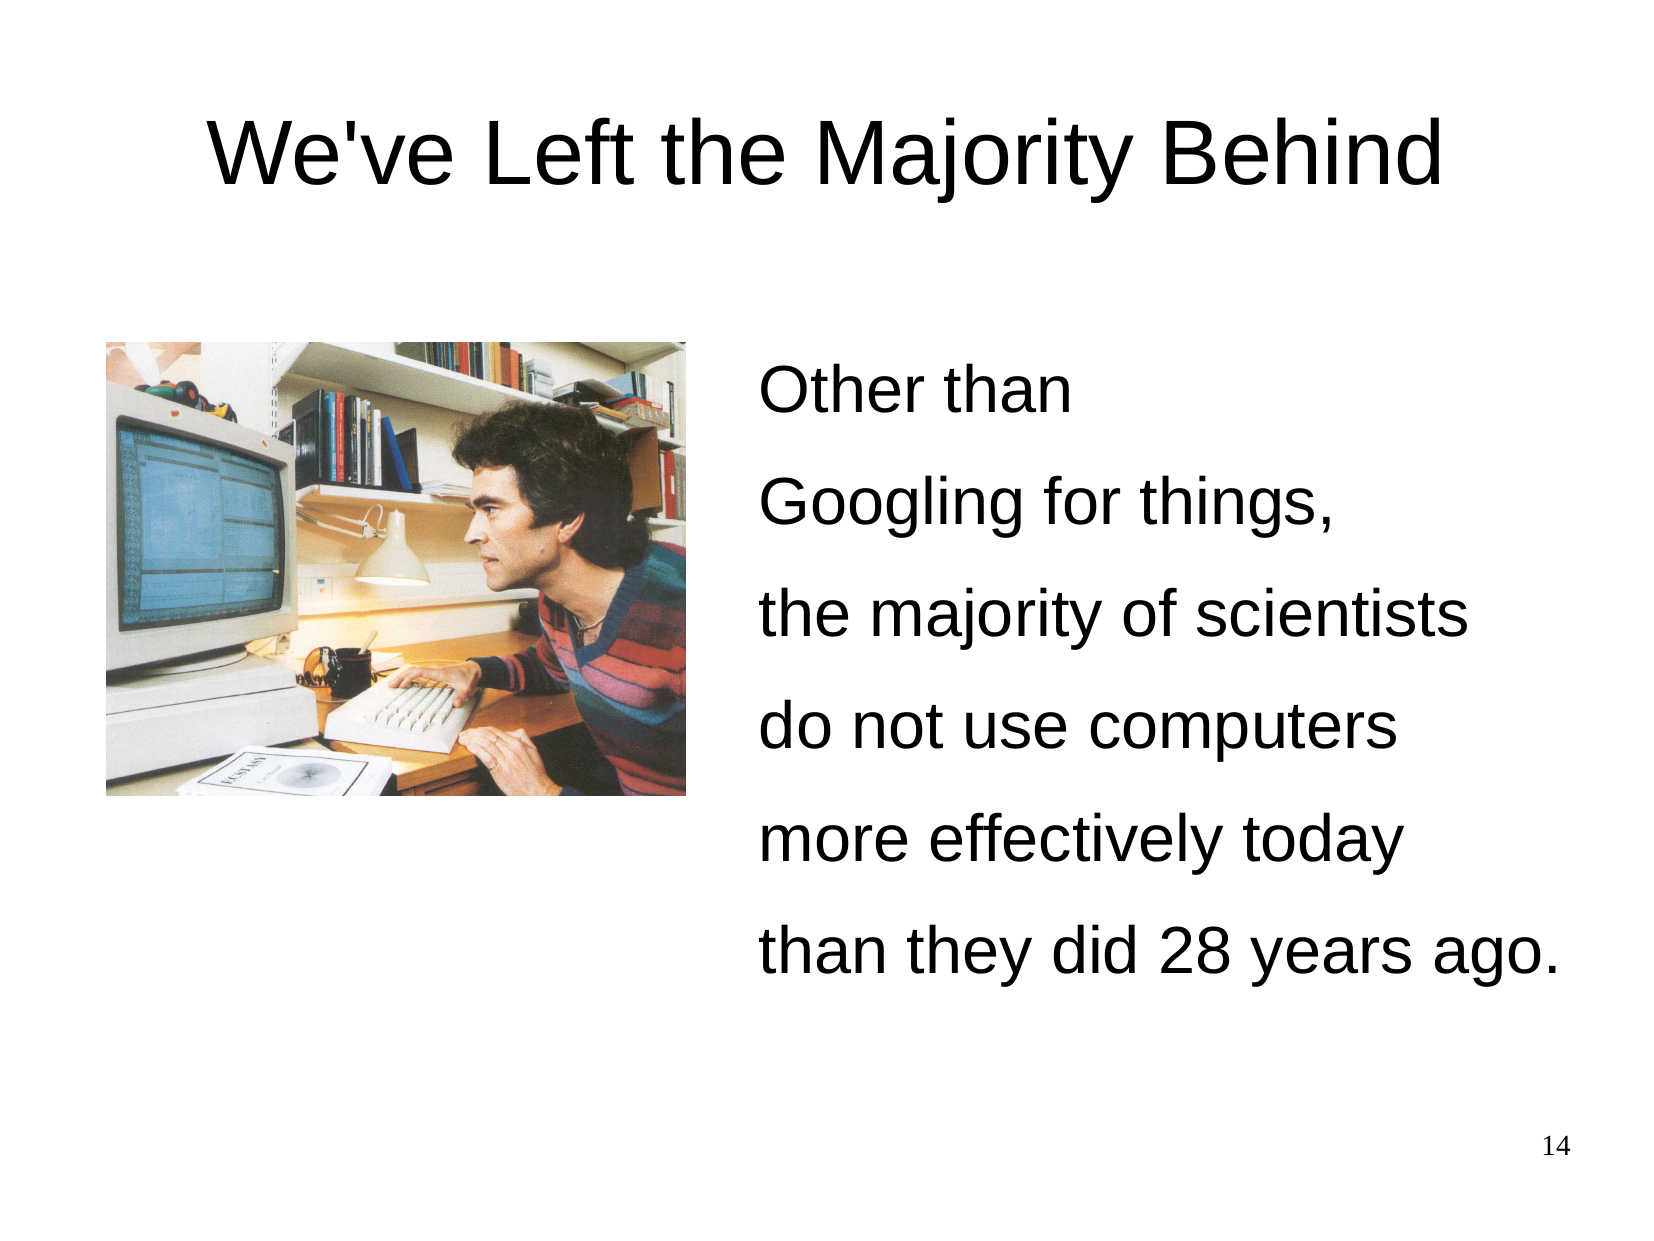

# We've Left the Majority Behind
Other than
Googling for things,
the majority of scientists
do not use computers
more effectively today
than they did 28 years ago.
14